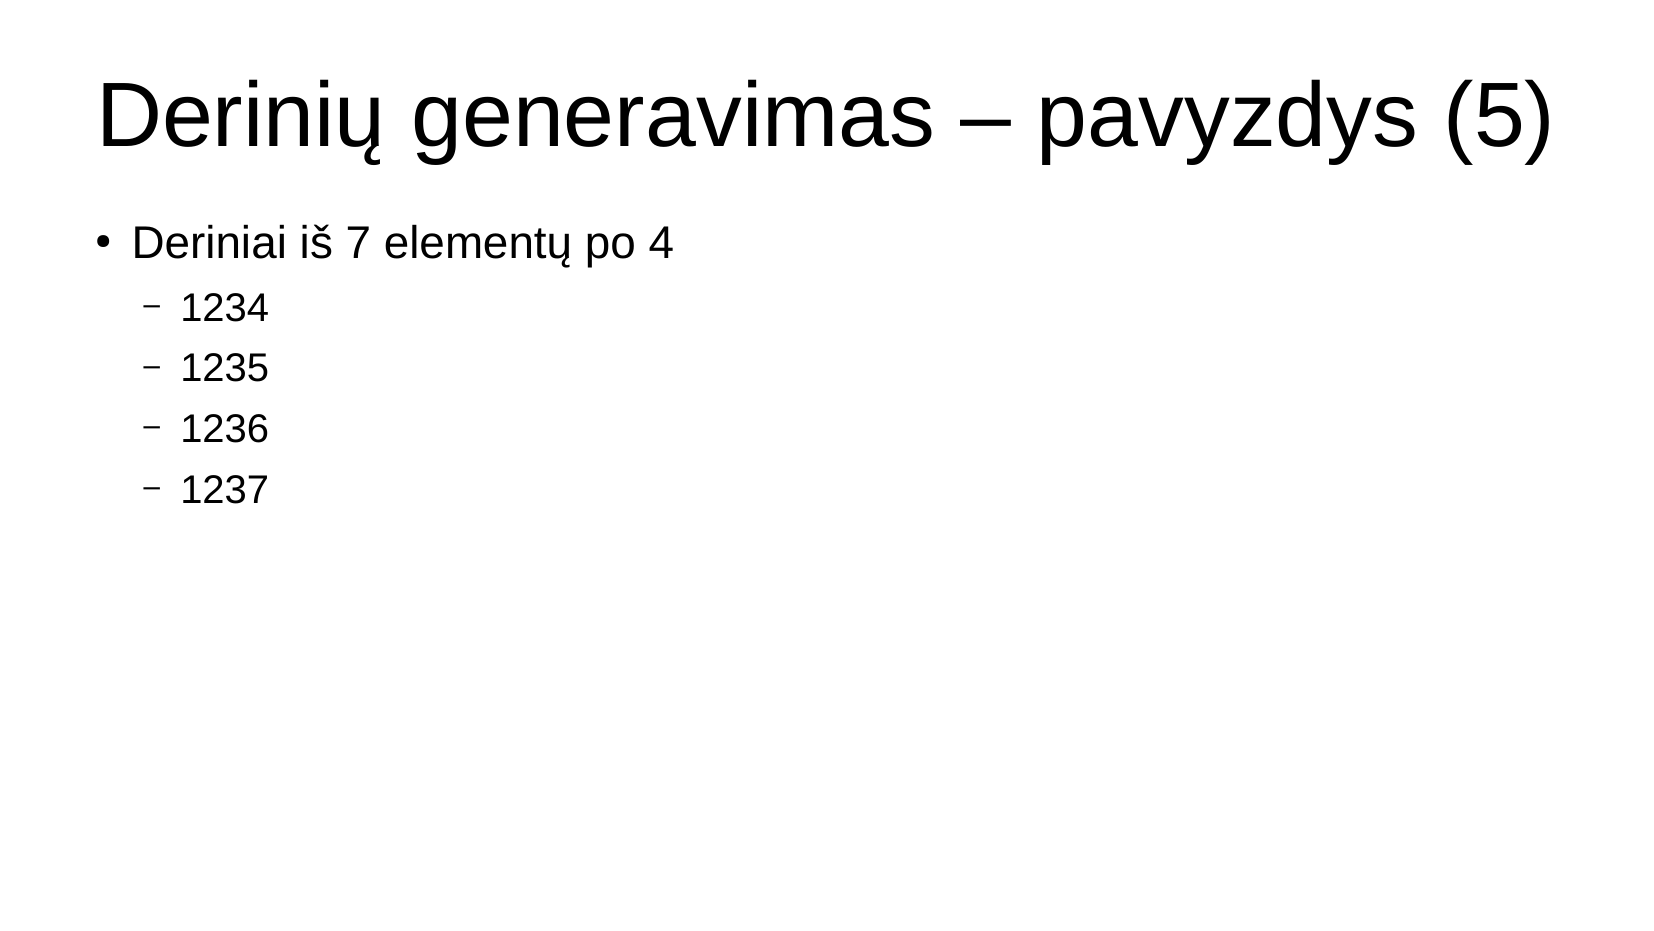

# Derinių generavimas – pavyzdys (5)
Deriniai iš 7 elementų po 4
1234
1235
1236
1237
1245
1246
1247
ir t.t.